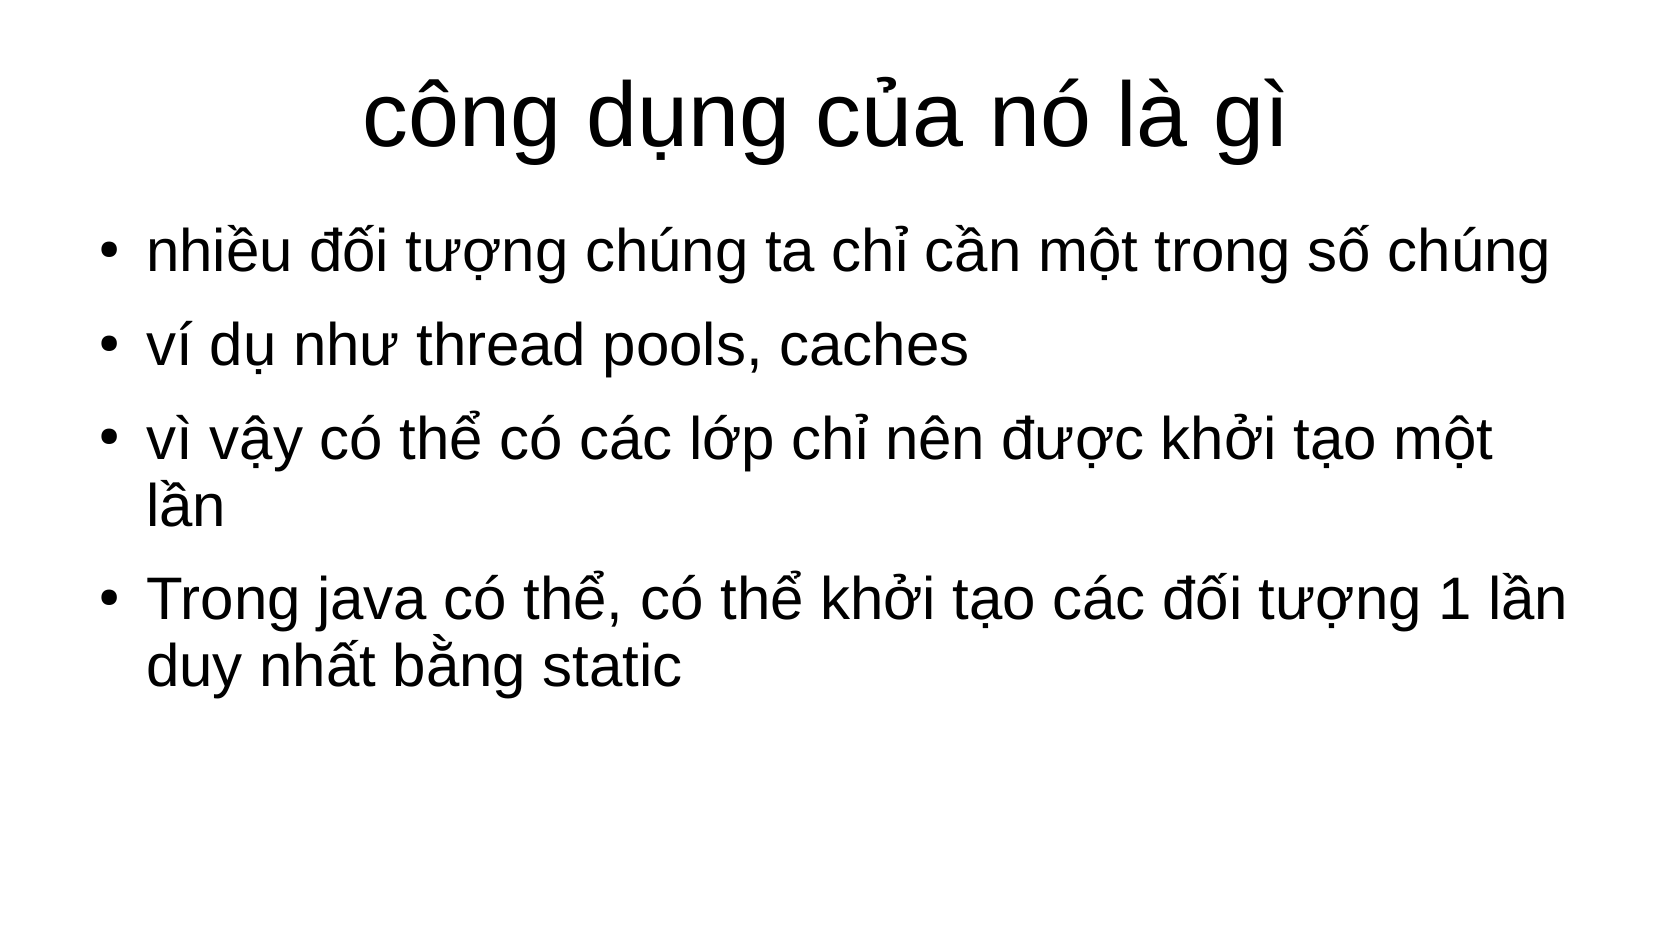

# công dụng của nó là gì
nhiều đối tượng chúng ta chỉ cần một trong số chúng
ví dụ như thread pools, caches
vì vậy có thể có các lớp chỉ nên được khởi tạo một lần
Trong java có thể, có thể khởi tạo các đối tượng 1 lần duy nhất bằng static